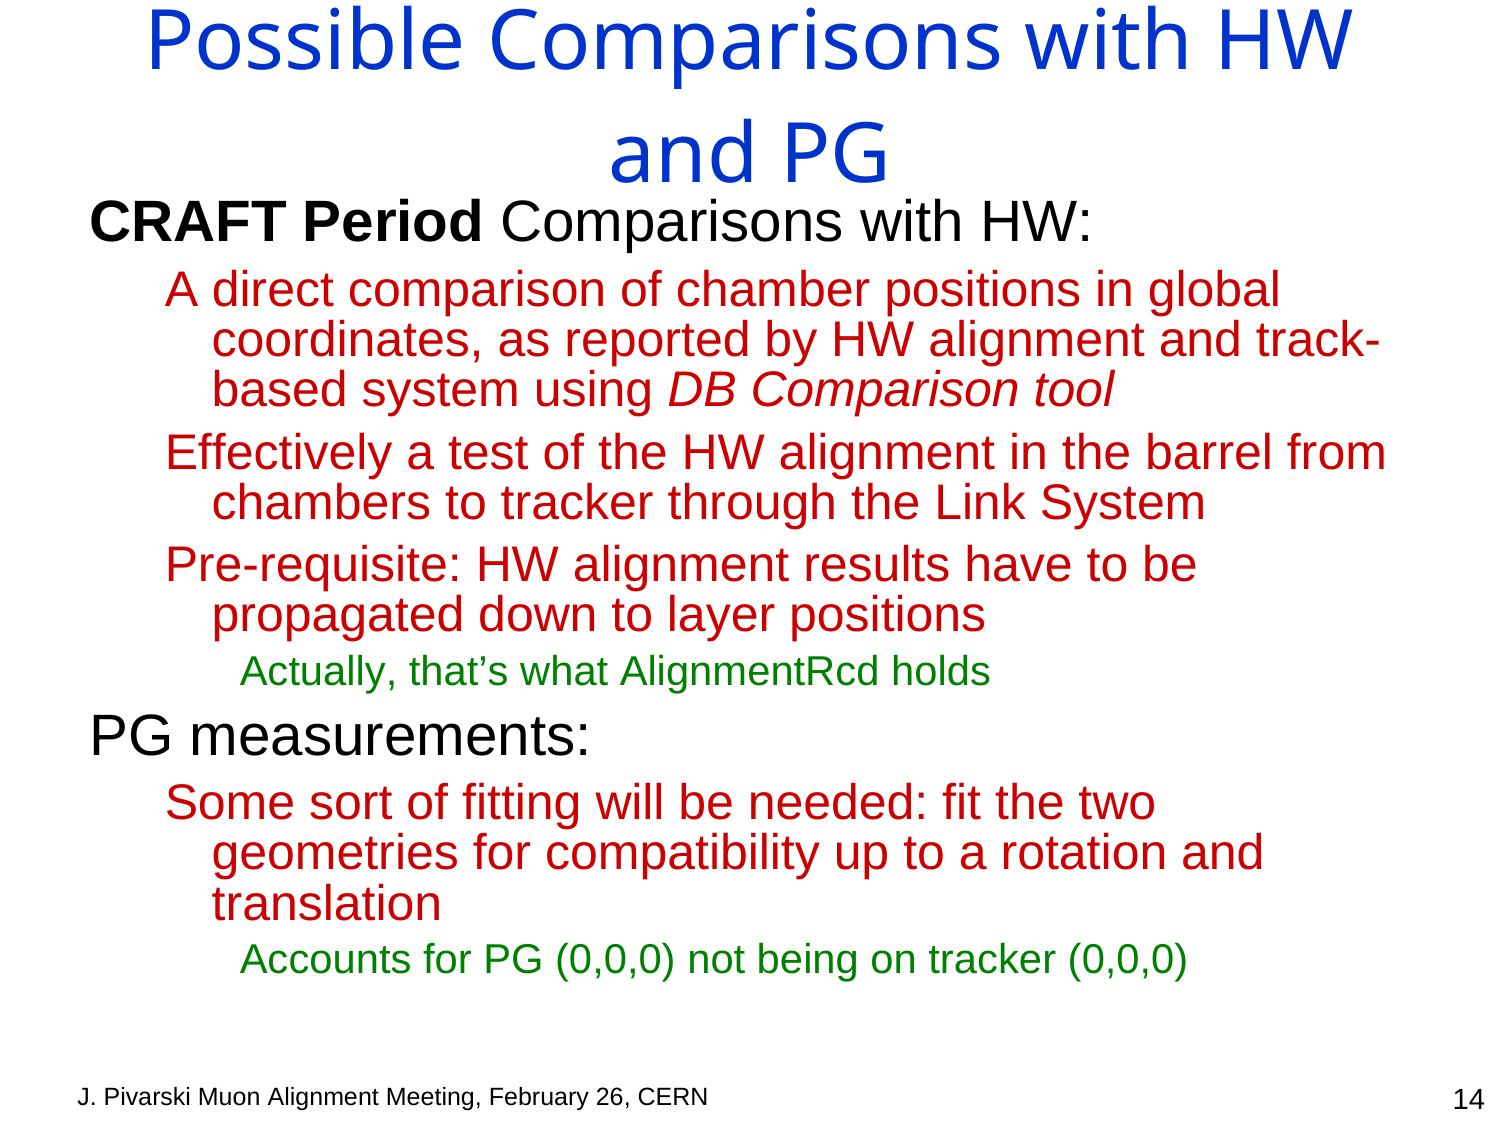

# Possible Comparisons with HW and PG
CRAFT Period Comparisons with HW:
A direct comparison of chamber positions in global coordinates, as reported by HW alignment and track-based system using DB Comparison tool
Effectively a test of the HW alignment in the barrel from chambers to tracker through the Link System
Pre-requisite: HW alignment results have to be propagated down to layer positions
Actually, that’s what AlignmentRcd holds
PG measurements:
Some sort of fitting will be needed: fit the two geometries for compatibility up to a rotation and translation
Accounts for PG (0,0,0) not being on tracker (0,0,0)
14